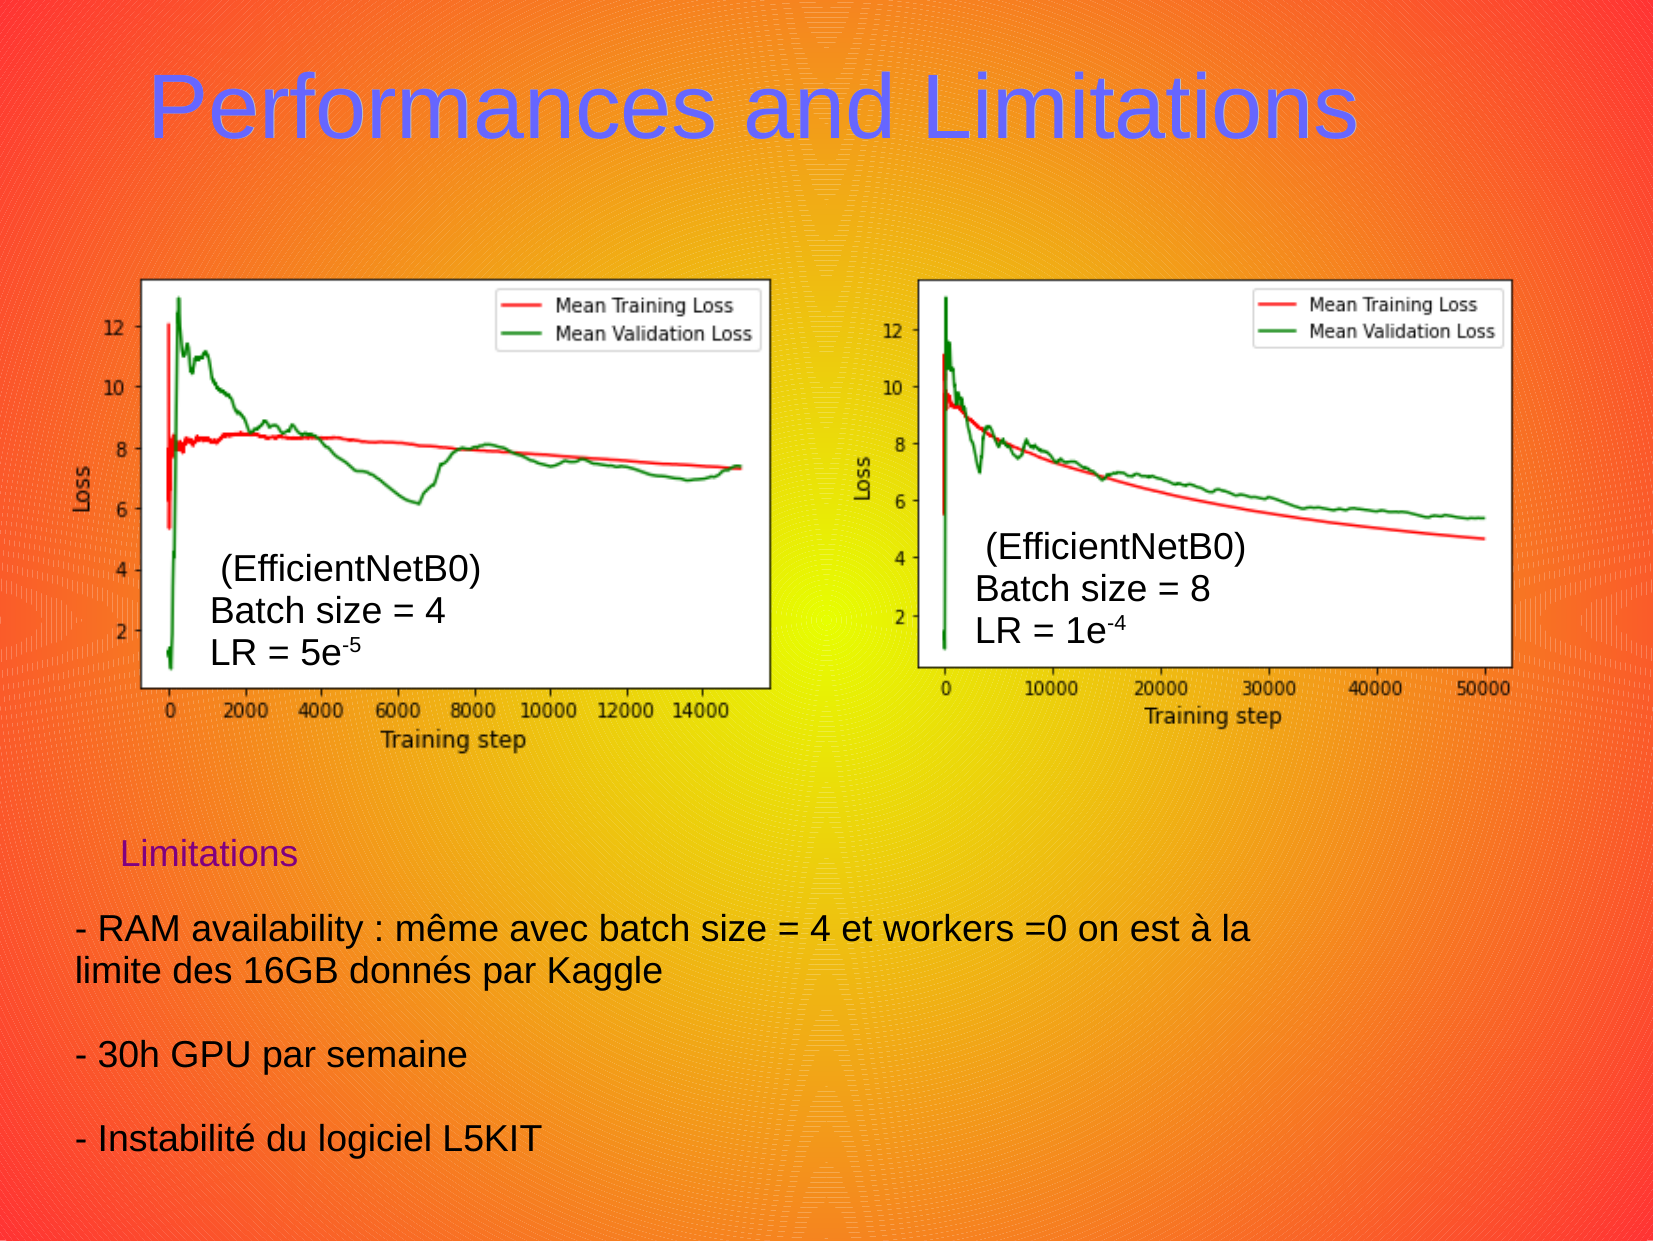

# Performances and Limitations
 (EfficientNetB0)
Batch size = 8
LR = 1e-4
 (EfficientNetB0)
Batch size = 4
LR = 5e-5
Limitations
- RAM availability : même avec batch size = 4 et workers =0 on est à la limite des 16GB donnés par Kaggle
- 30h GPU par semaine
- Instabilité du logiciel L5KIT